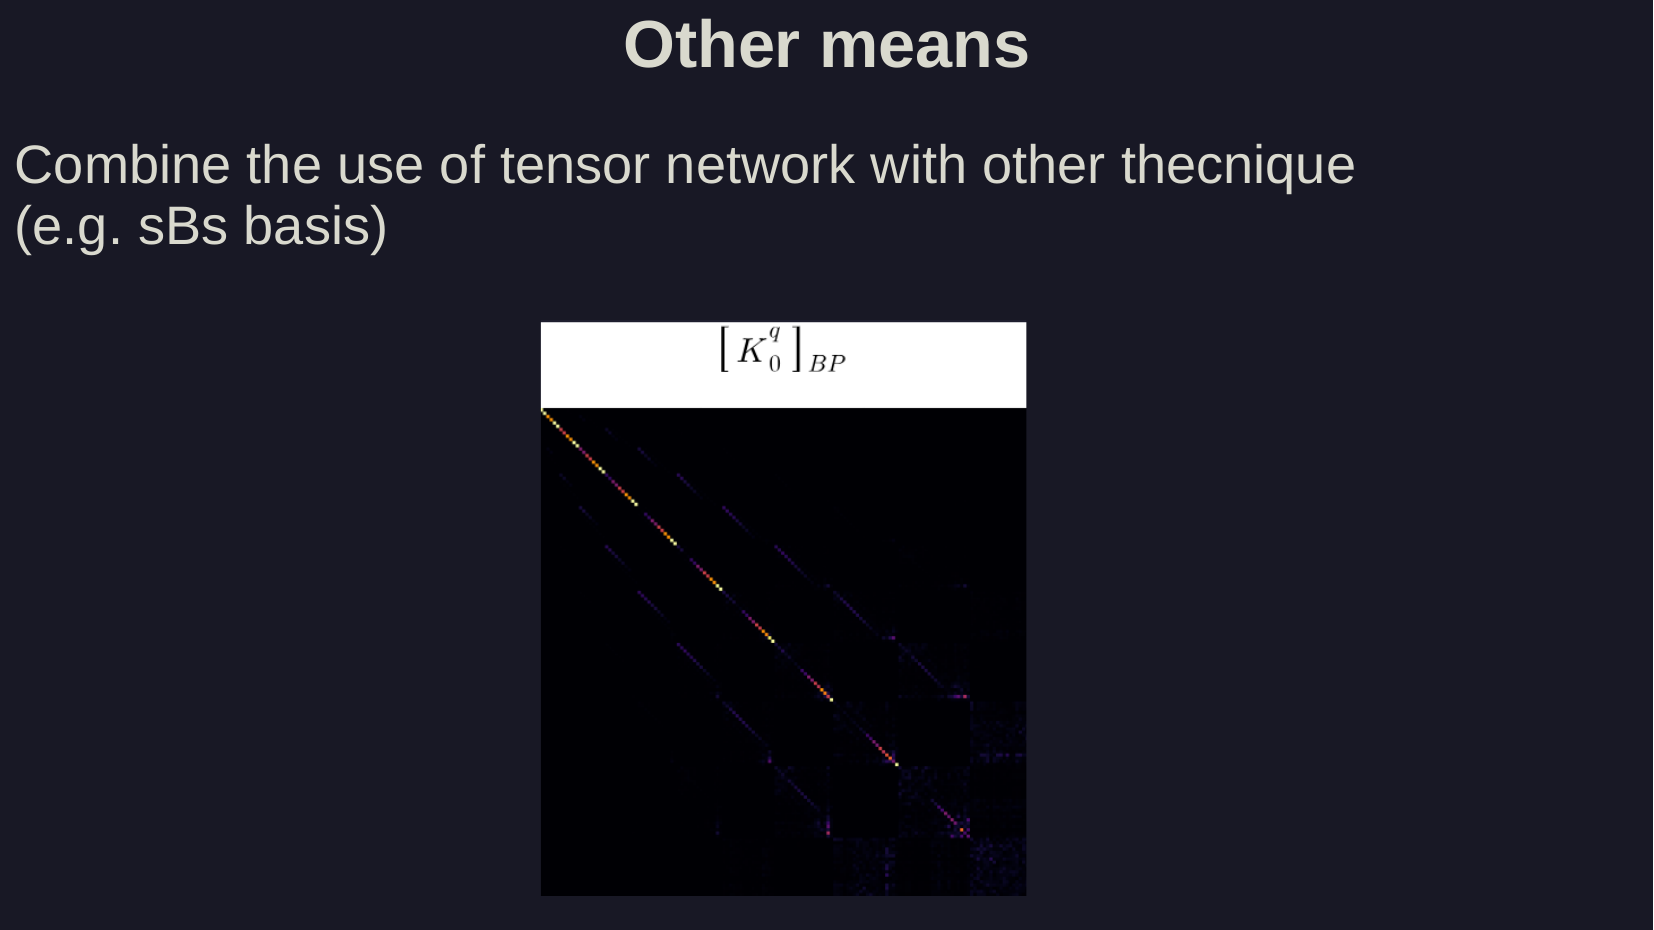

Other means
Combine the use of tensor network with other thecnique
(e.g. sBs basis)